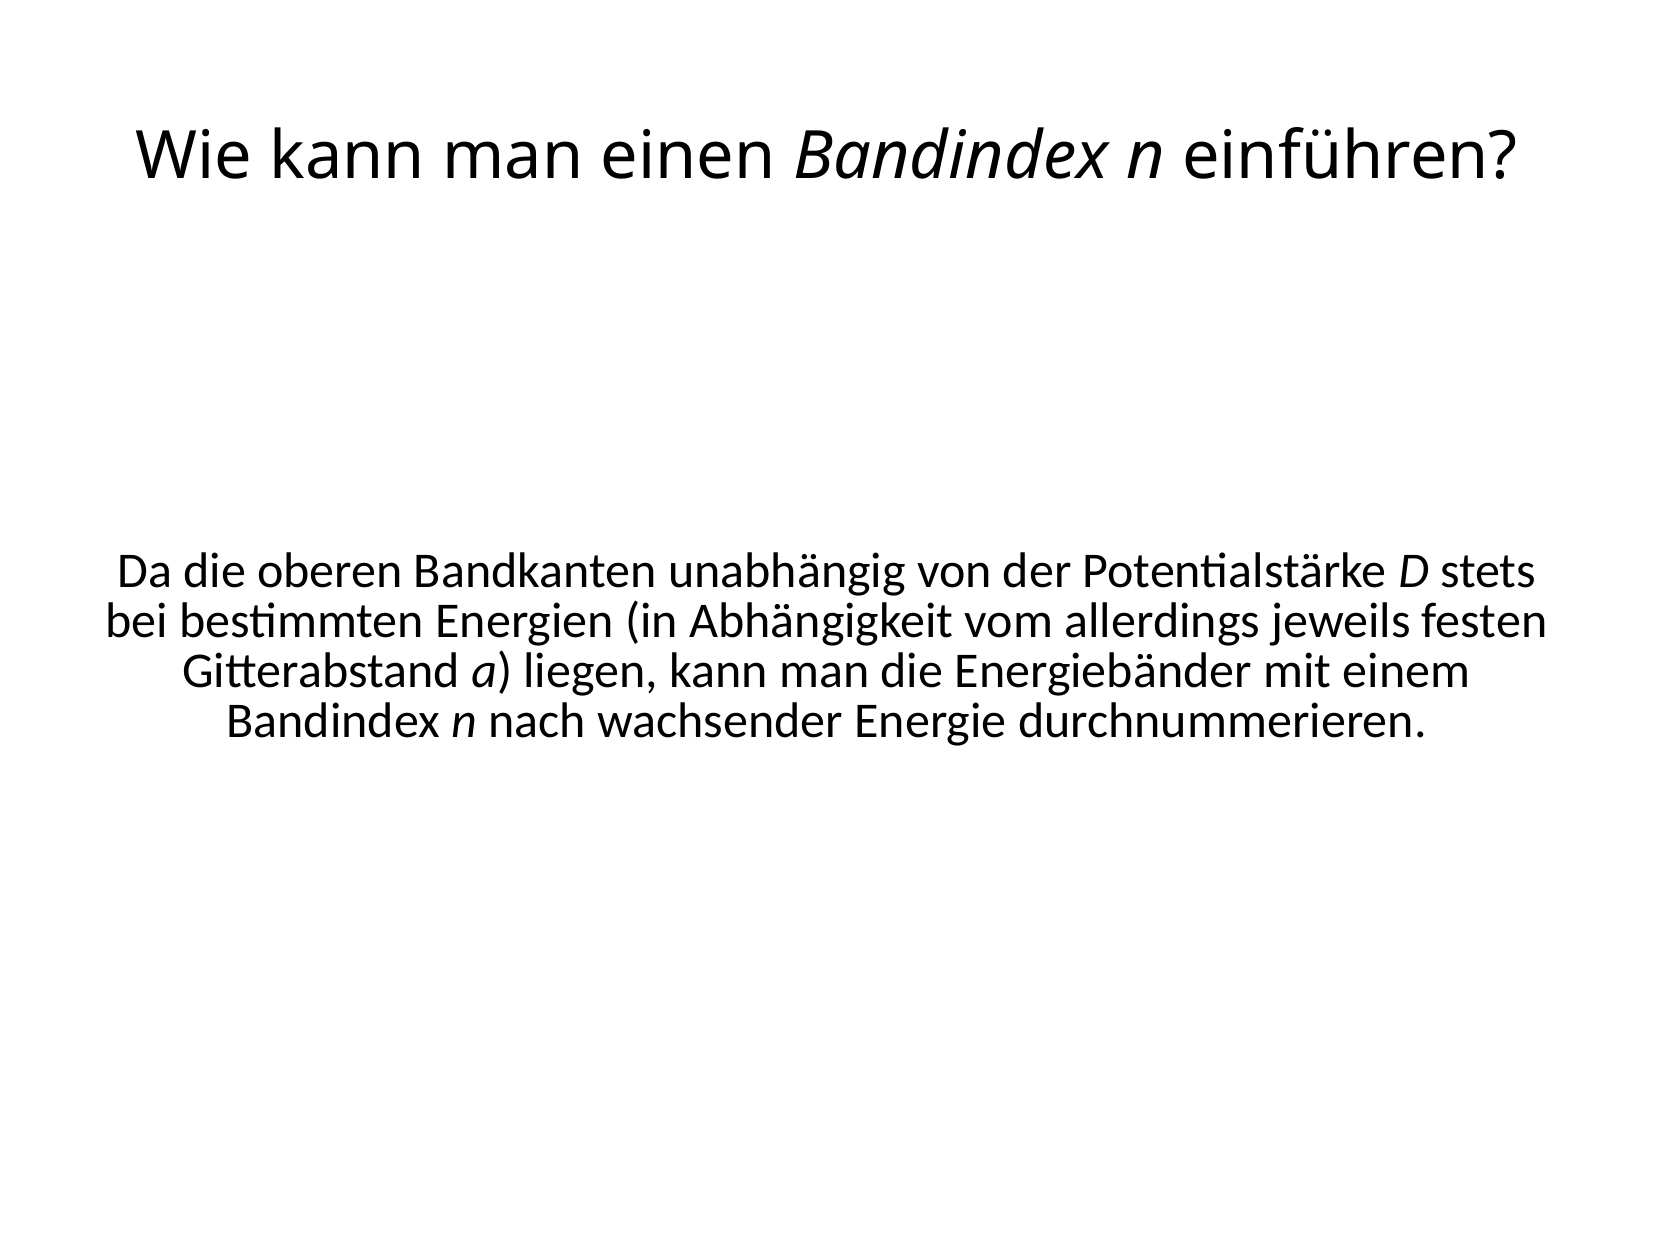

# Wie kann man einen Bandindex n einführen?
Da die oberen Bandkanten unabhängig von der Potentialstärke D stets bei bestimmten Energien (in Abhängigkeit vom allerdings jeweils festen Gitterabstand a) liegen, kann man die Energiebänder mit einem Bandindex n nach wachsender Energie durchnummerieren.